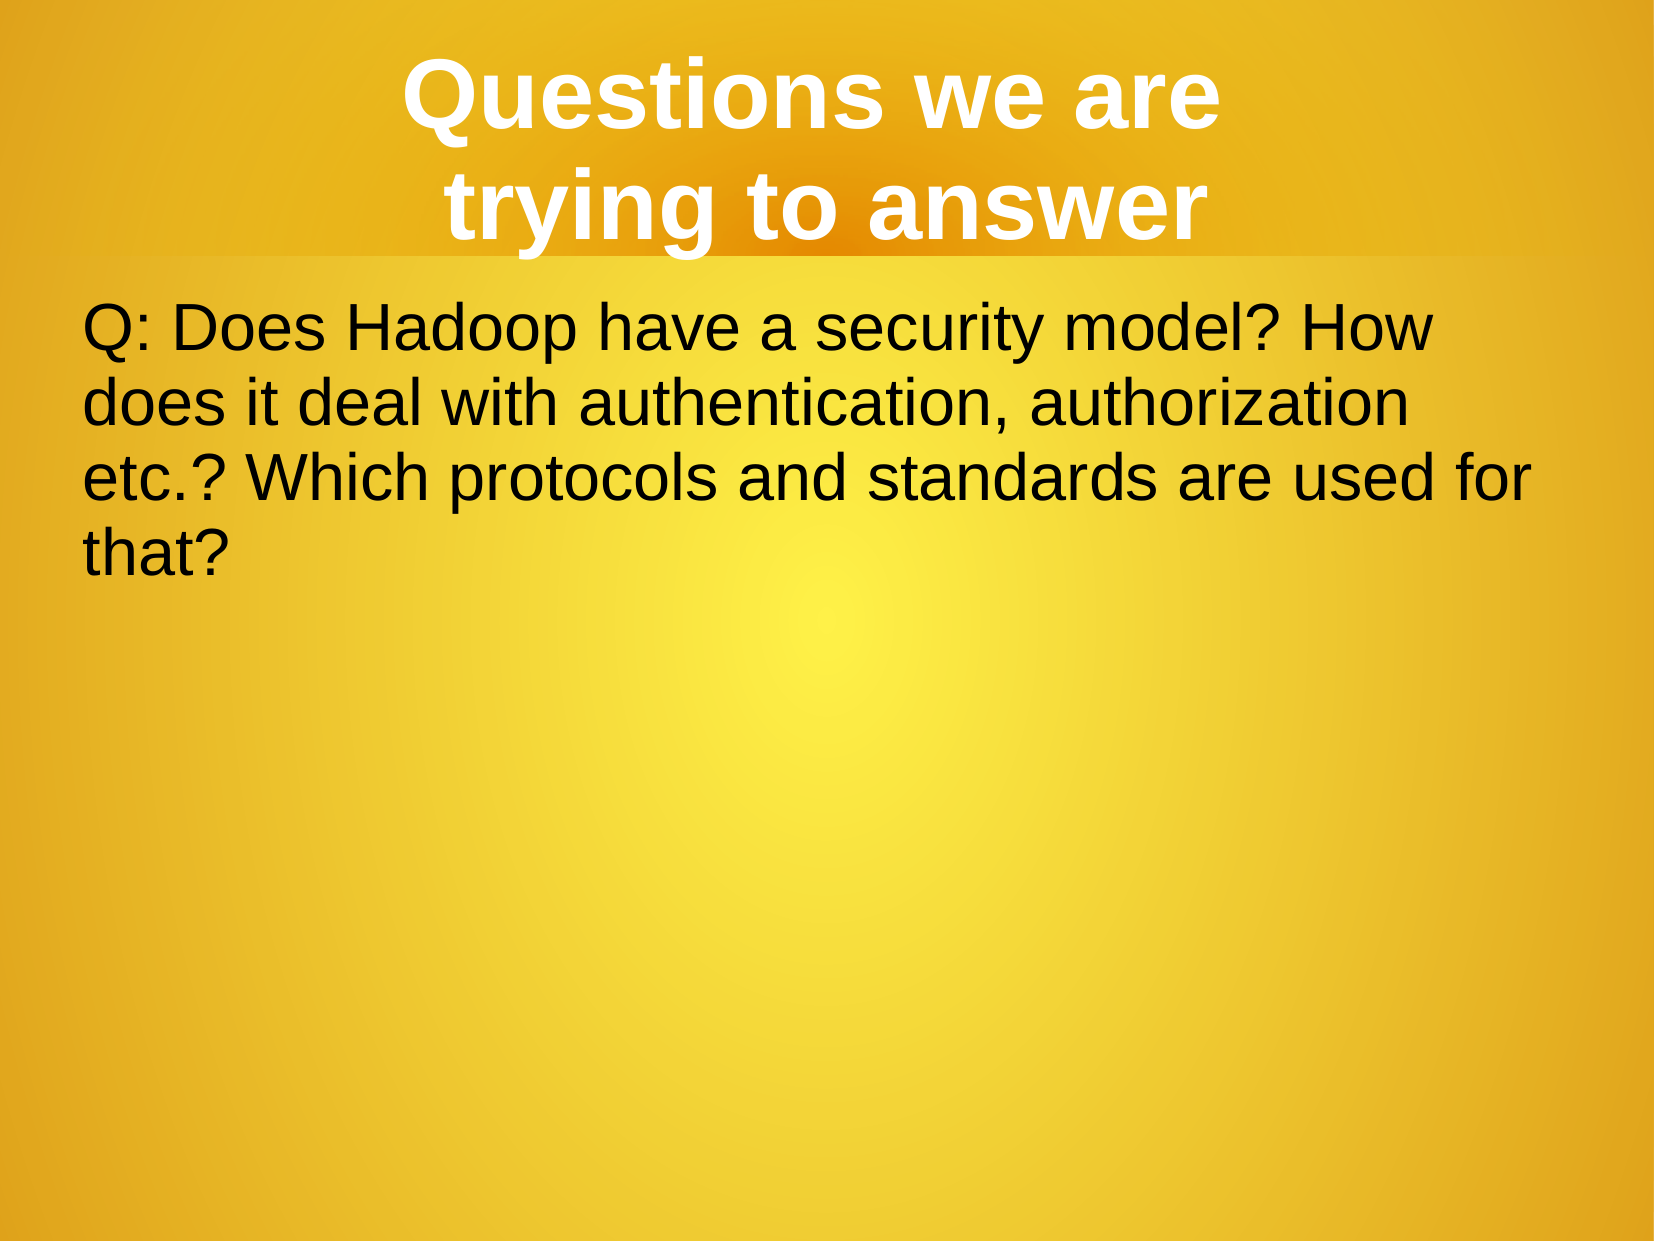

# Questions we are trying to answer
Q: Does Hadoop have a security model? How does it deal with authentication, authorization etc.? Which protocols and standards are used for that?